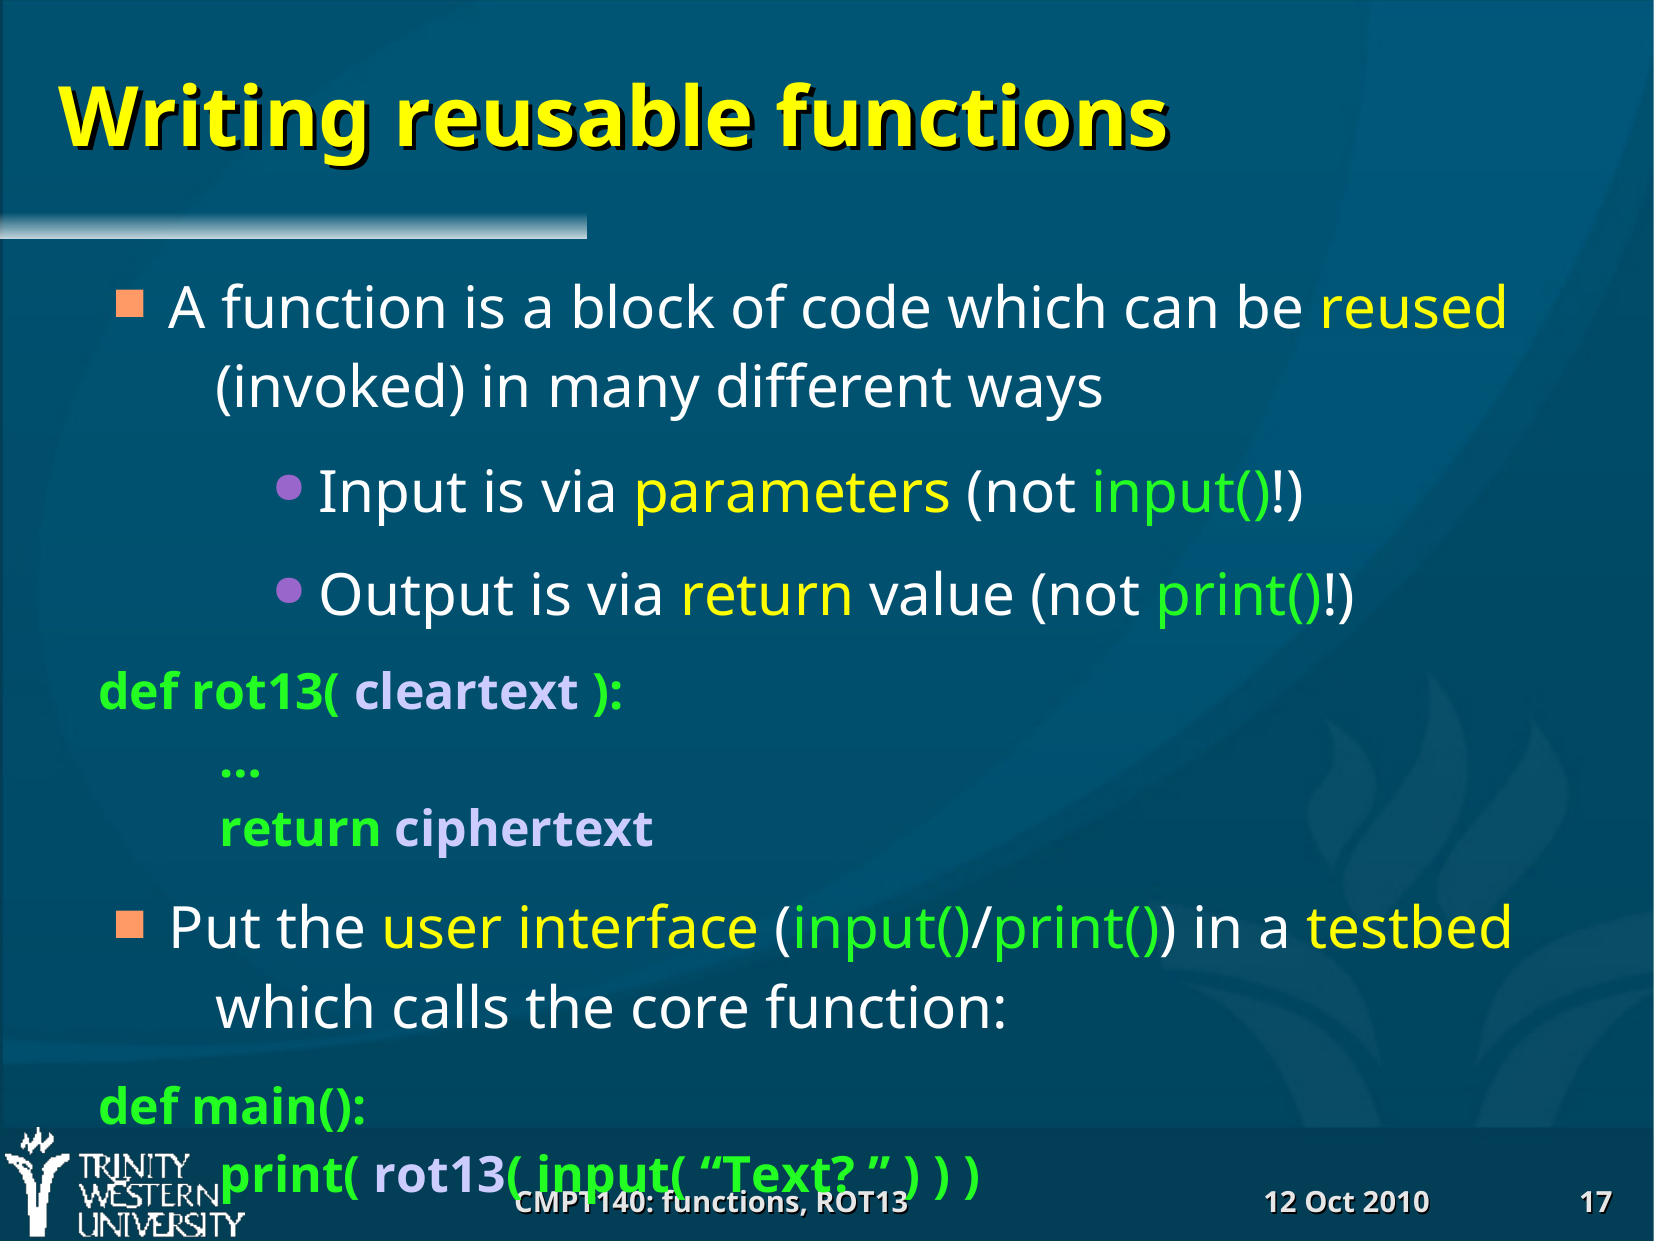

# Writing reusable functions
A function is a block of code which can be reused (invoked) in many different ways
Input is via parameters (not input()!)
Output is via return value (not print()!)
def rot13( cleartext ):
	…
	return ciphertext
Put the user interface (input()/print()) in a testbed which calls the core function:
def main():
	print( rot13( input( “Text? ” ) ) )
CMPT140: functions, ROT13
12 Oct 2010
17